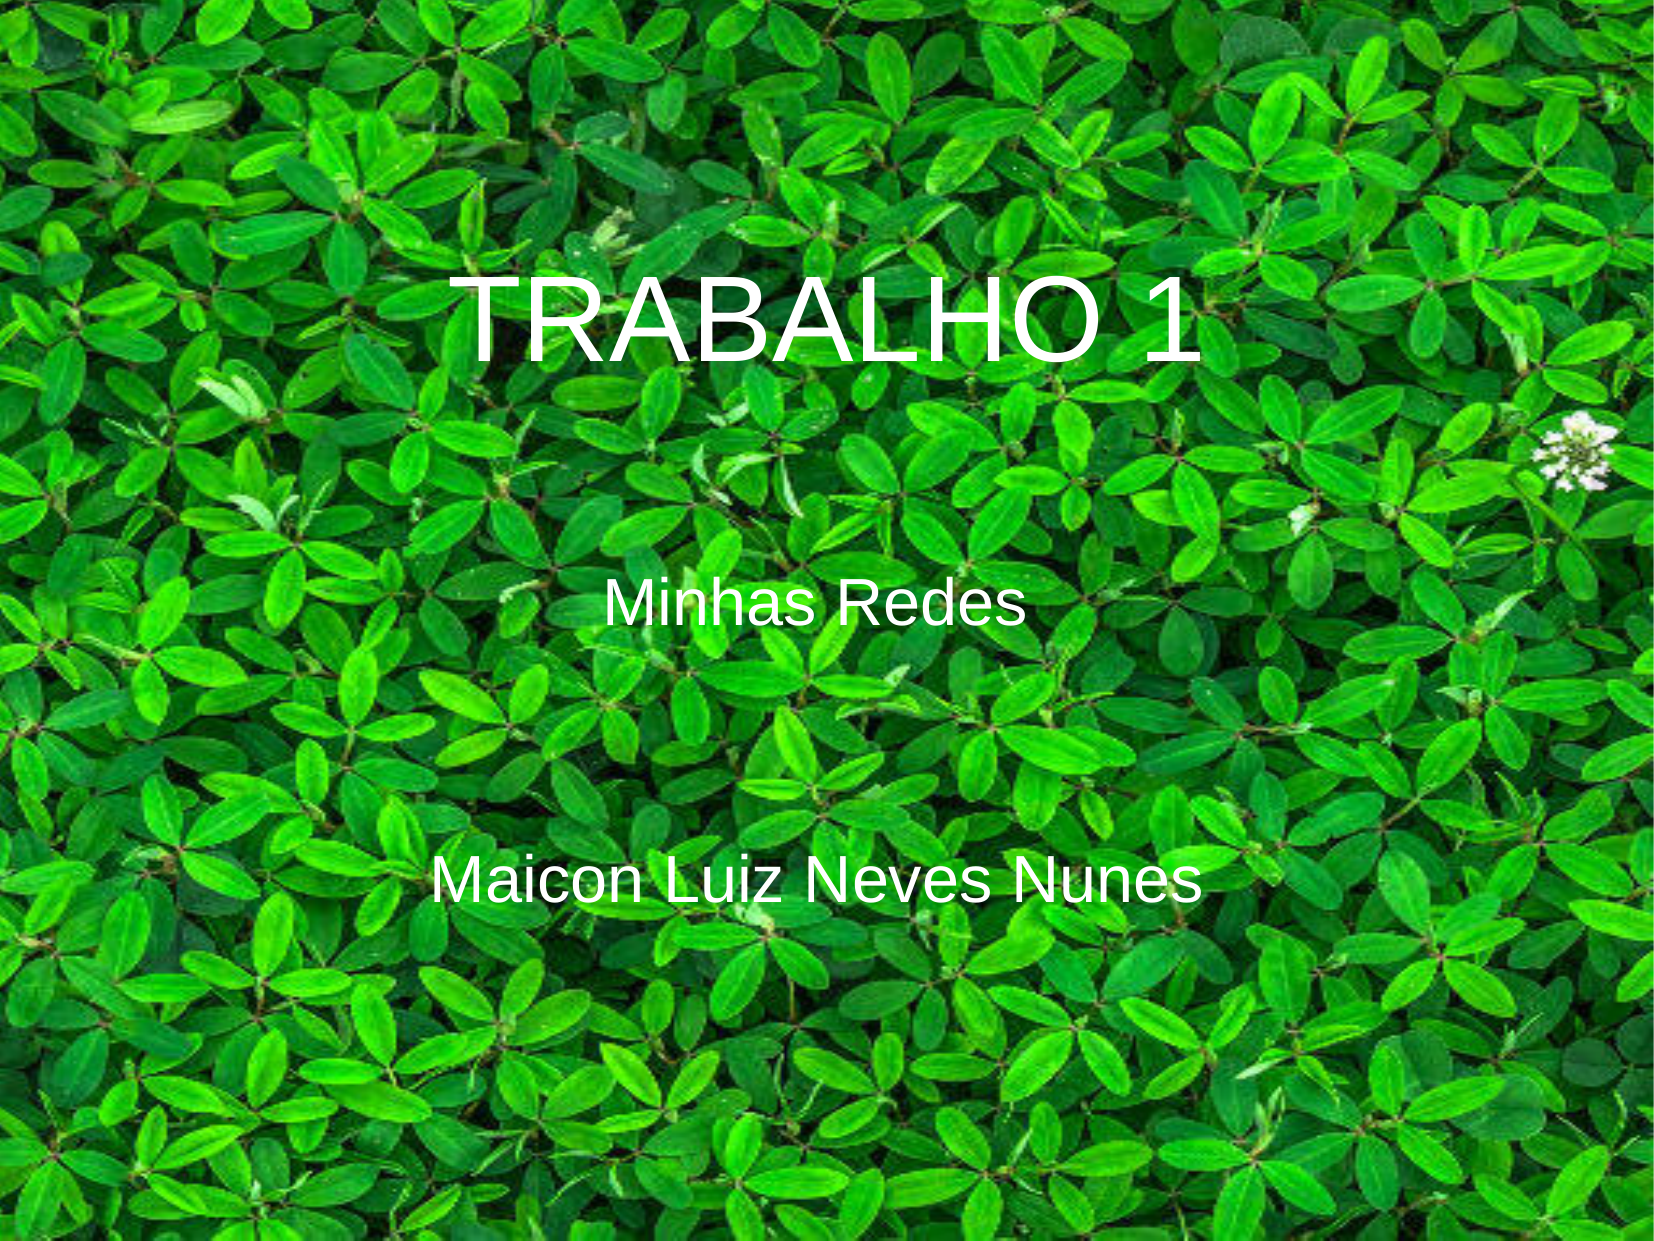

# TRABALHO 1
Minhas Redes
Maicon Luiz Neves Nunes